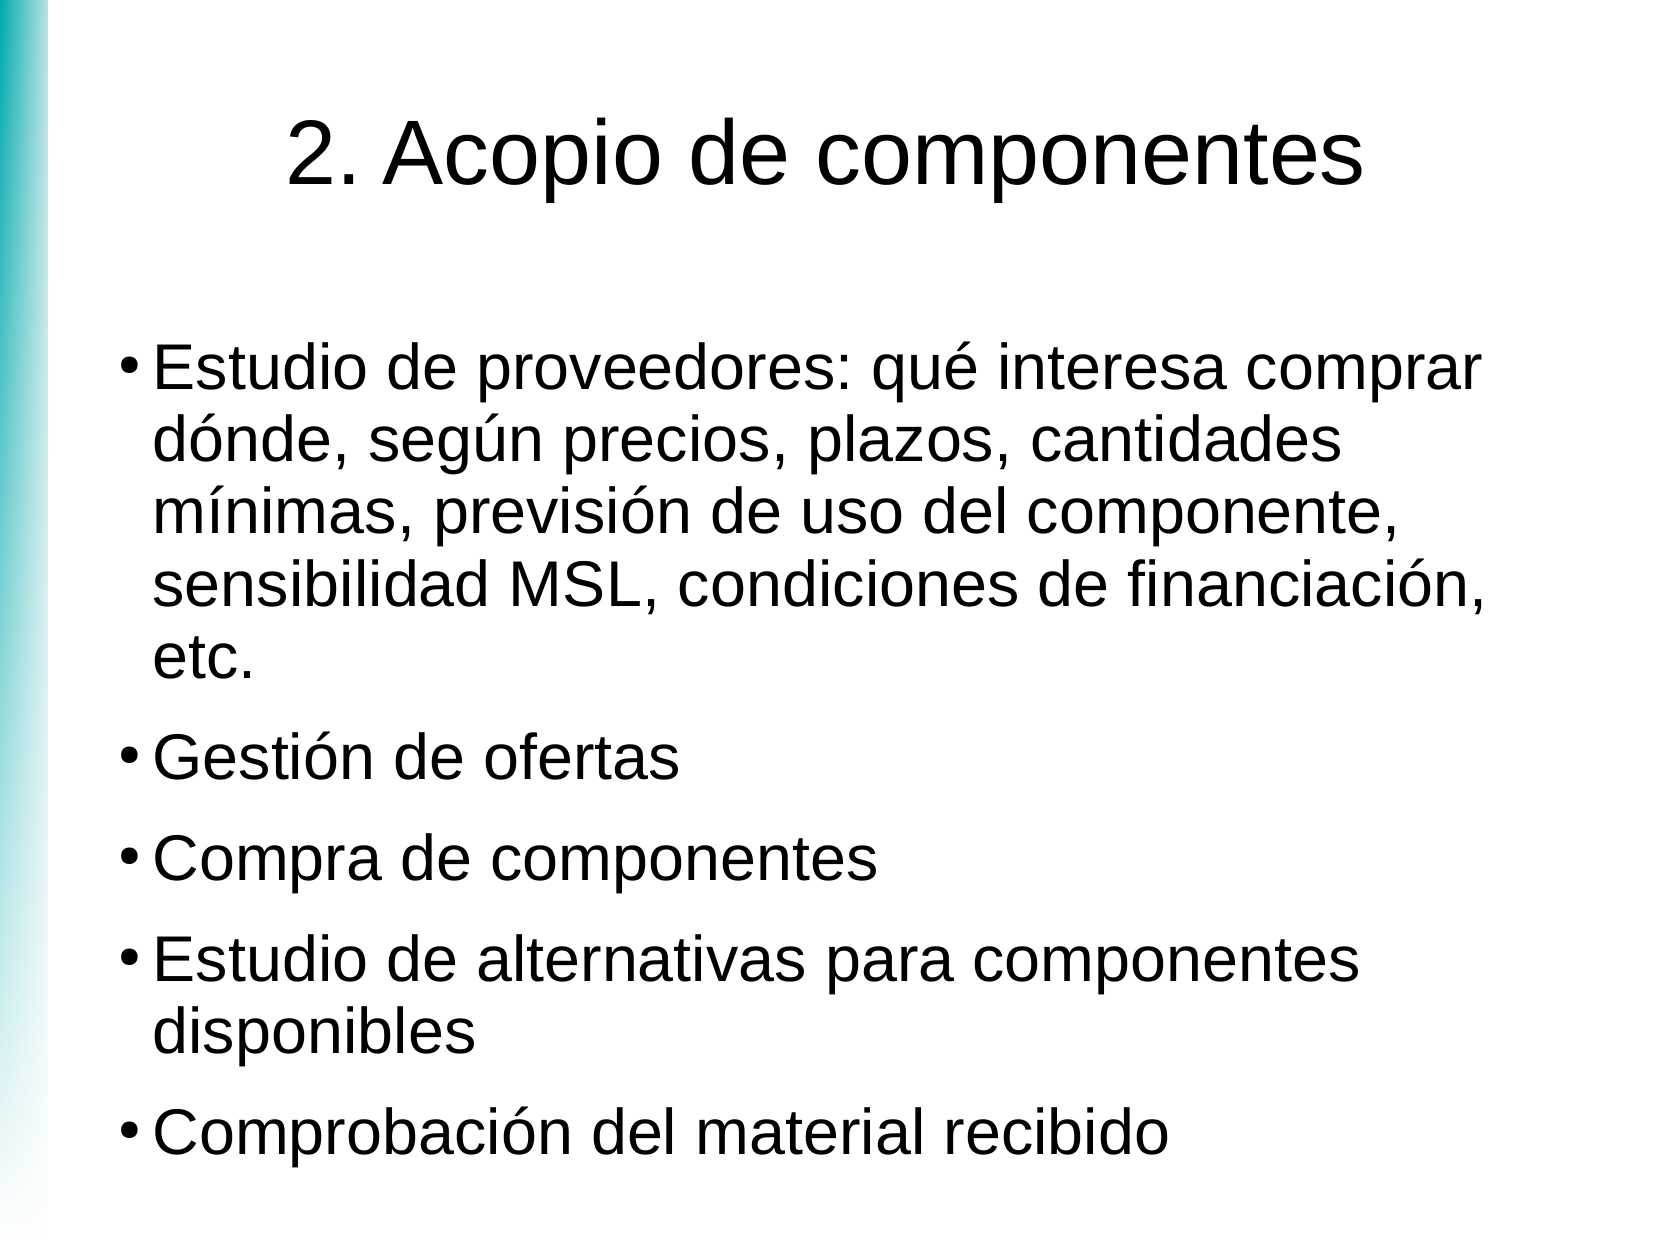

# 2. Acopio de componentes
Estudio de proveedores: qué interesa comprar dónde, según precios, plazos, cantidades mínimas, previsión de uso del componente, sensibilidad MSL, condiciones de financiación, etc.
Gestión de ofertas
Compra de componentes
Estudio de alternativas para componentes disponibles
Comprobación del material recibido